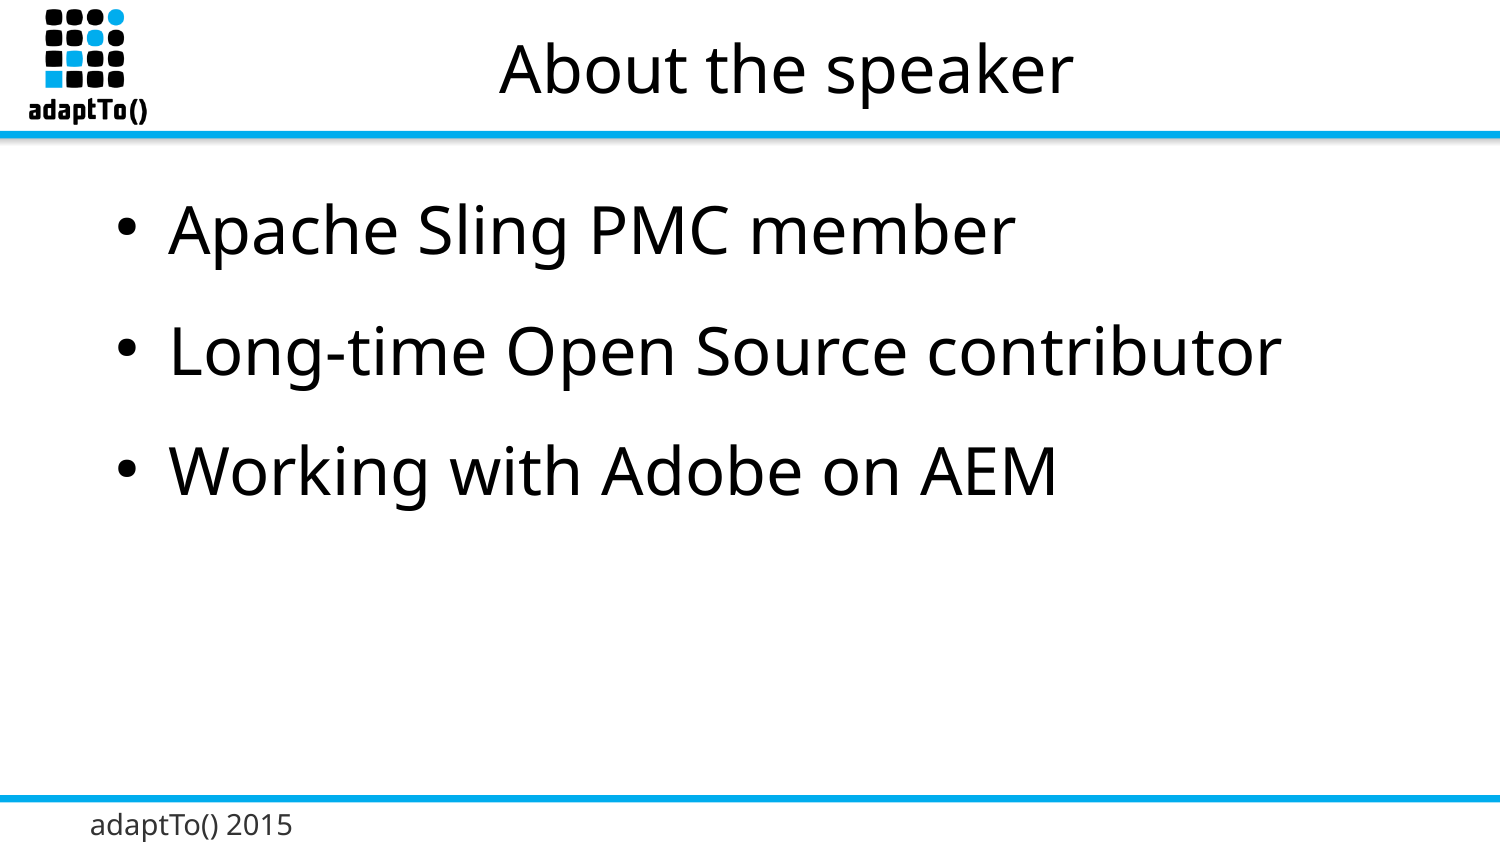

# About the speaker
Apache Sling PMC member
Long-time Open Source contributor
Working with Adobe on AEM